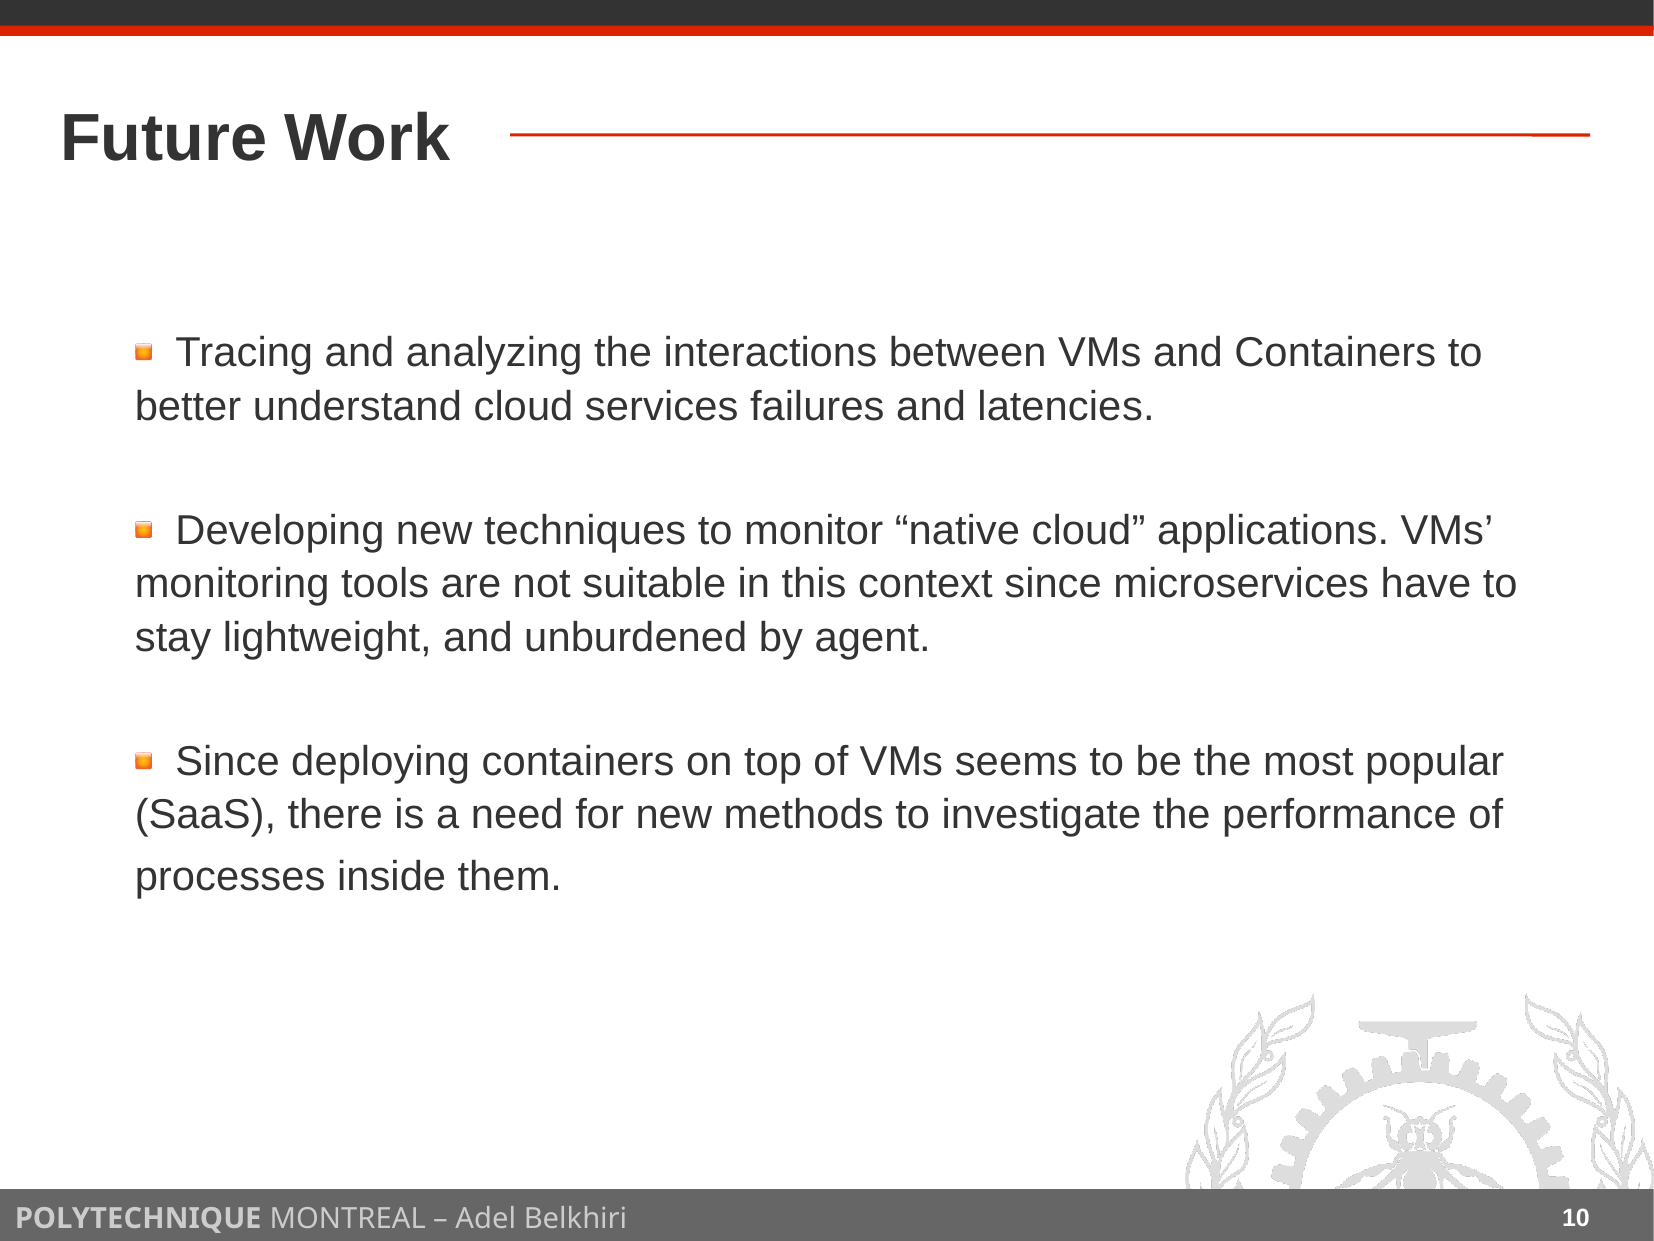

Future Work
 Tracing and analyzing the interactions between VMs and Containers to better understand cloud services failures and latencies.
 Developing new techniques to monitor “native cloud” applications. VMs’ monitoring tools are not suitable in this context since microservices have to stay lightweight, and unburdened by agent.
 Since deploying containers on top of VMs seems to be the most popular (SaaS), there is a need for new methods to investigate the performance of processes inside them.
POLYTECHNIQUE MONTREAL – Adel Belkhiri
10